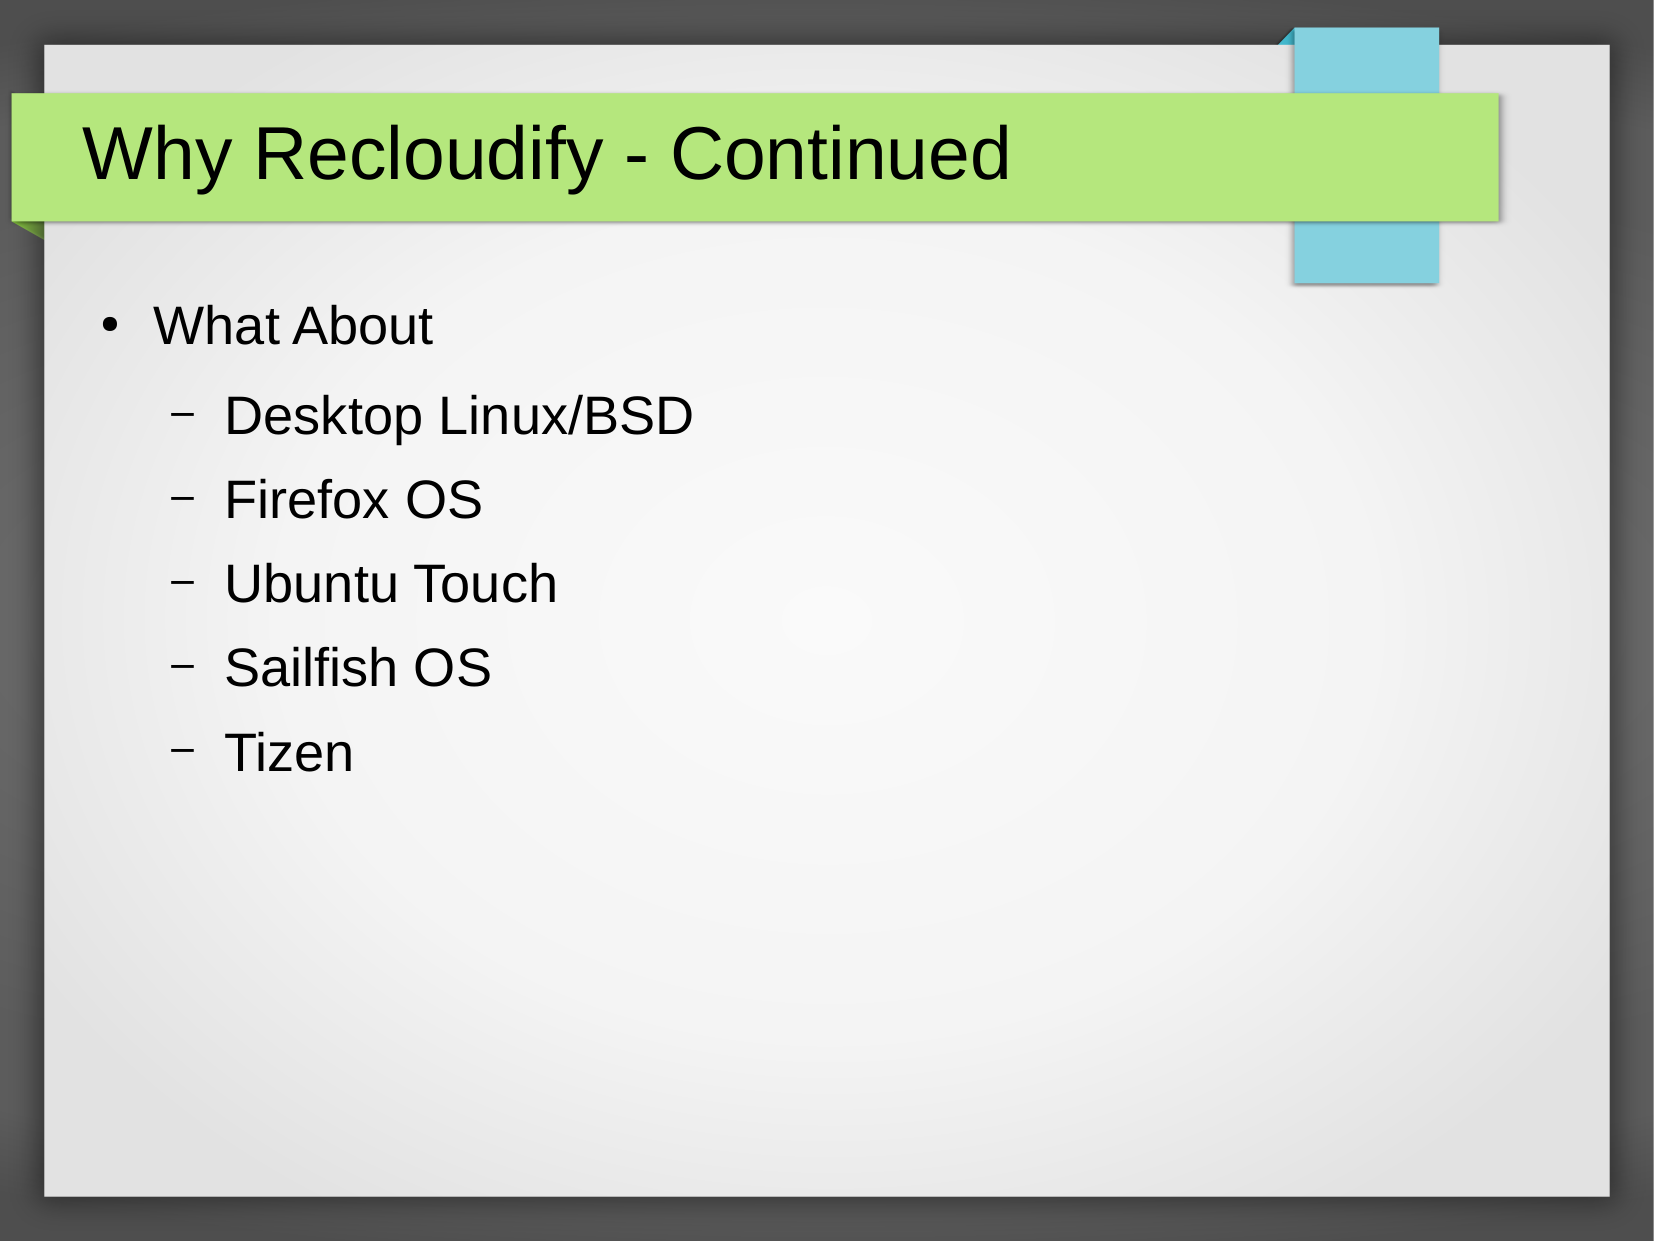

# Why Recloudify - Continued
What About
Desktop Linux/BSD
Firefox OS
Ubuntu Touch
Sailfish OS
Tizen